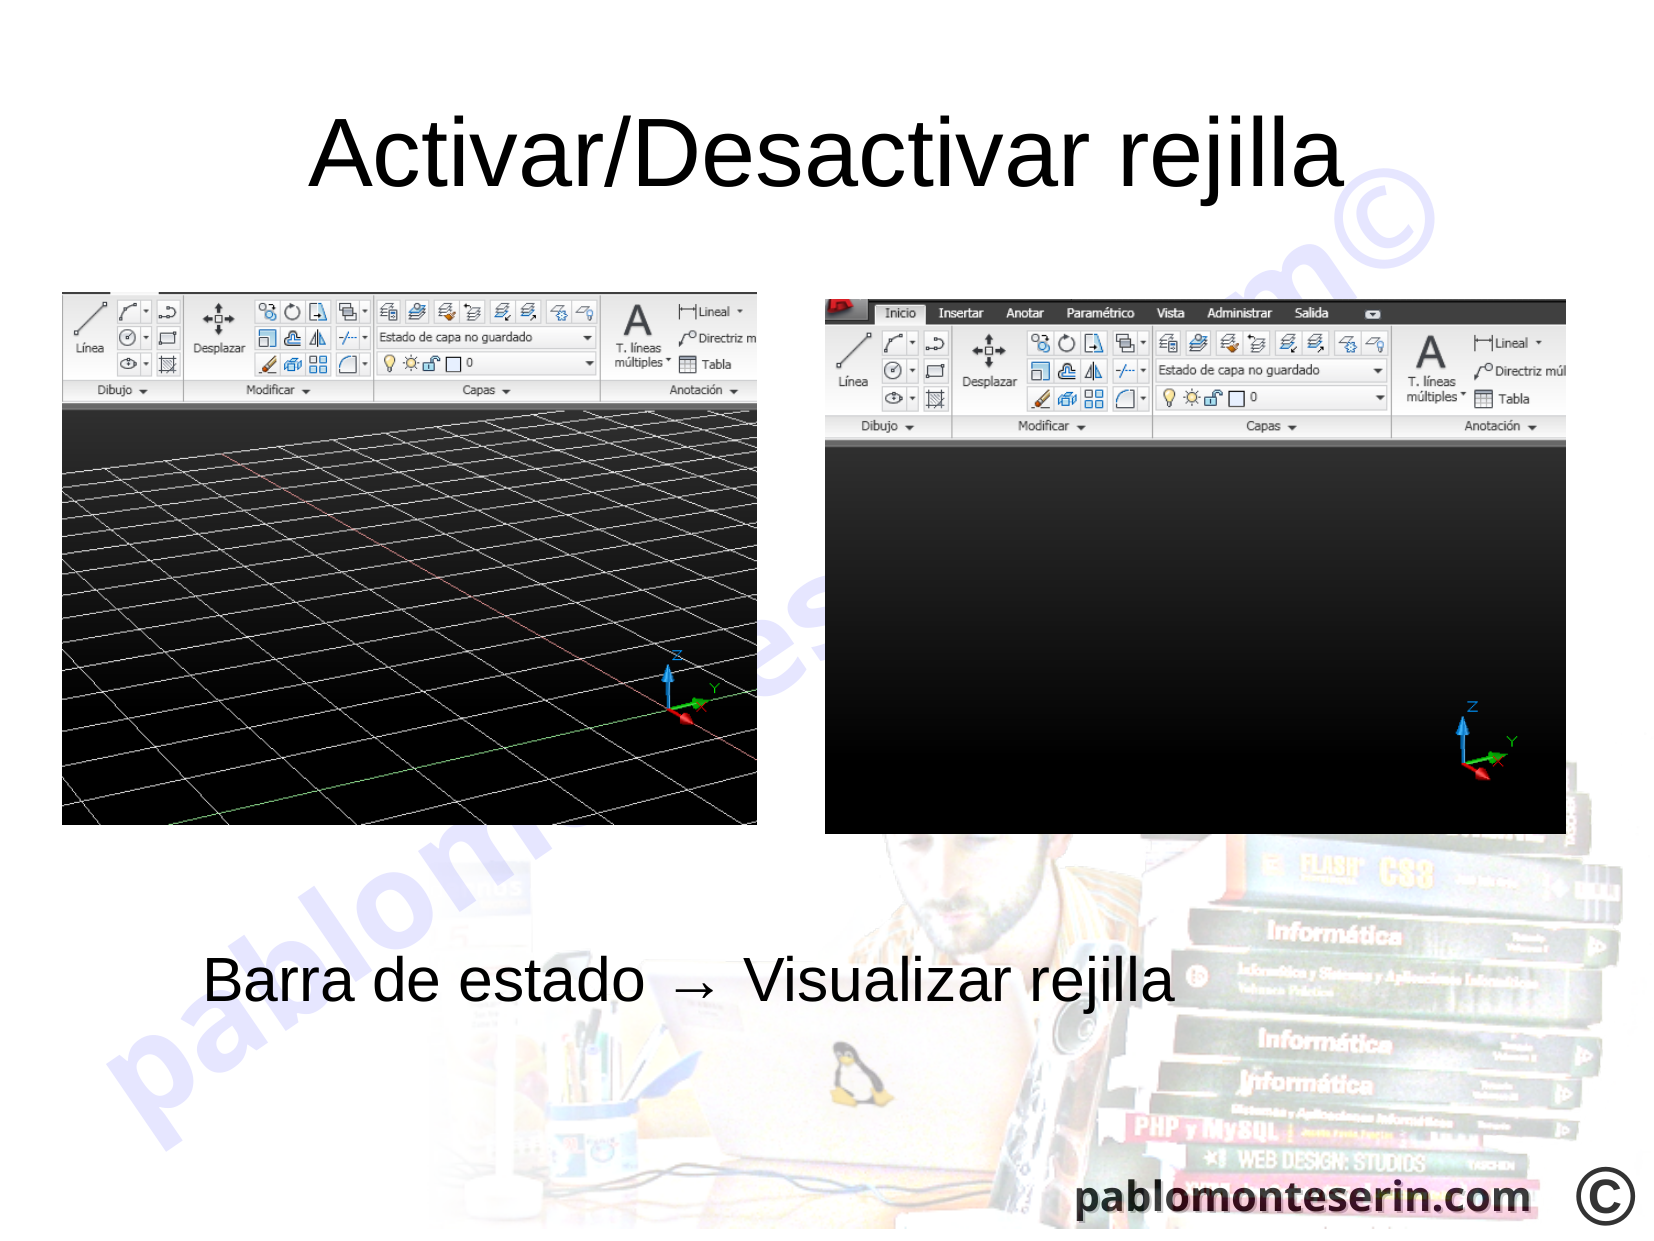

# Activar/Desactivar rejilla
Barra de estado → Visualizar rejilla